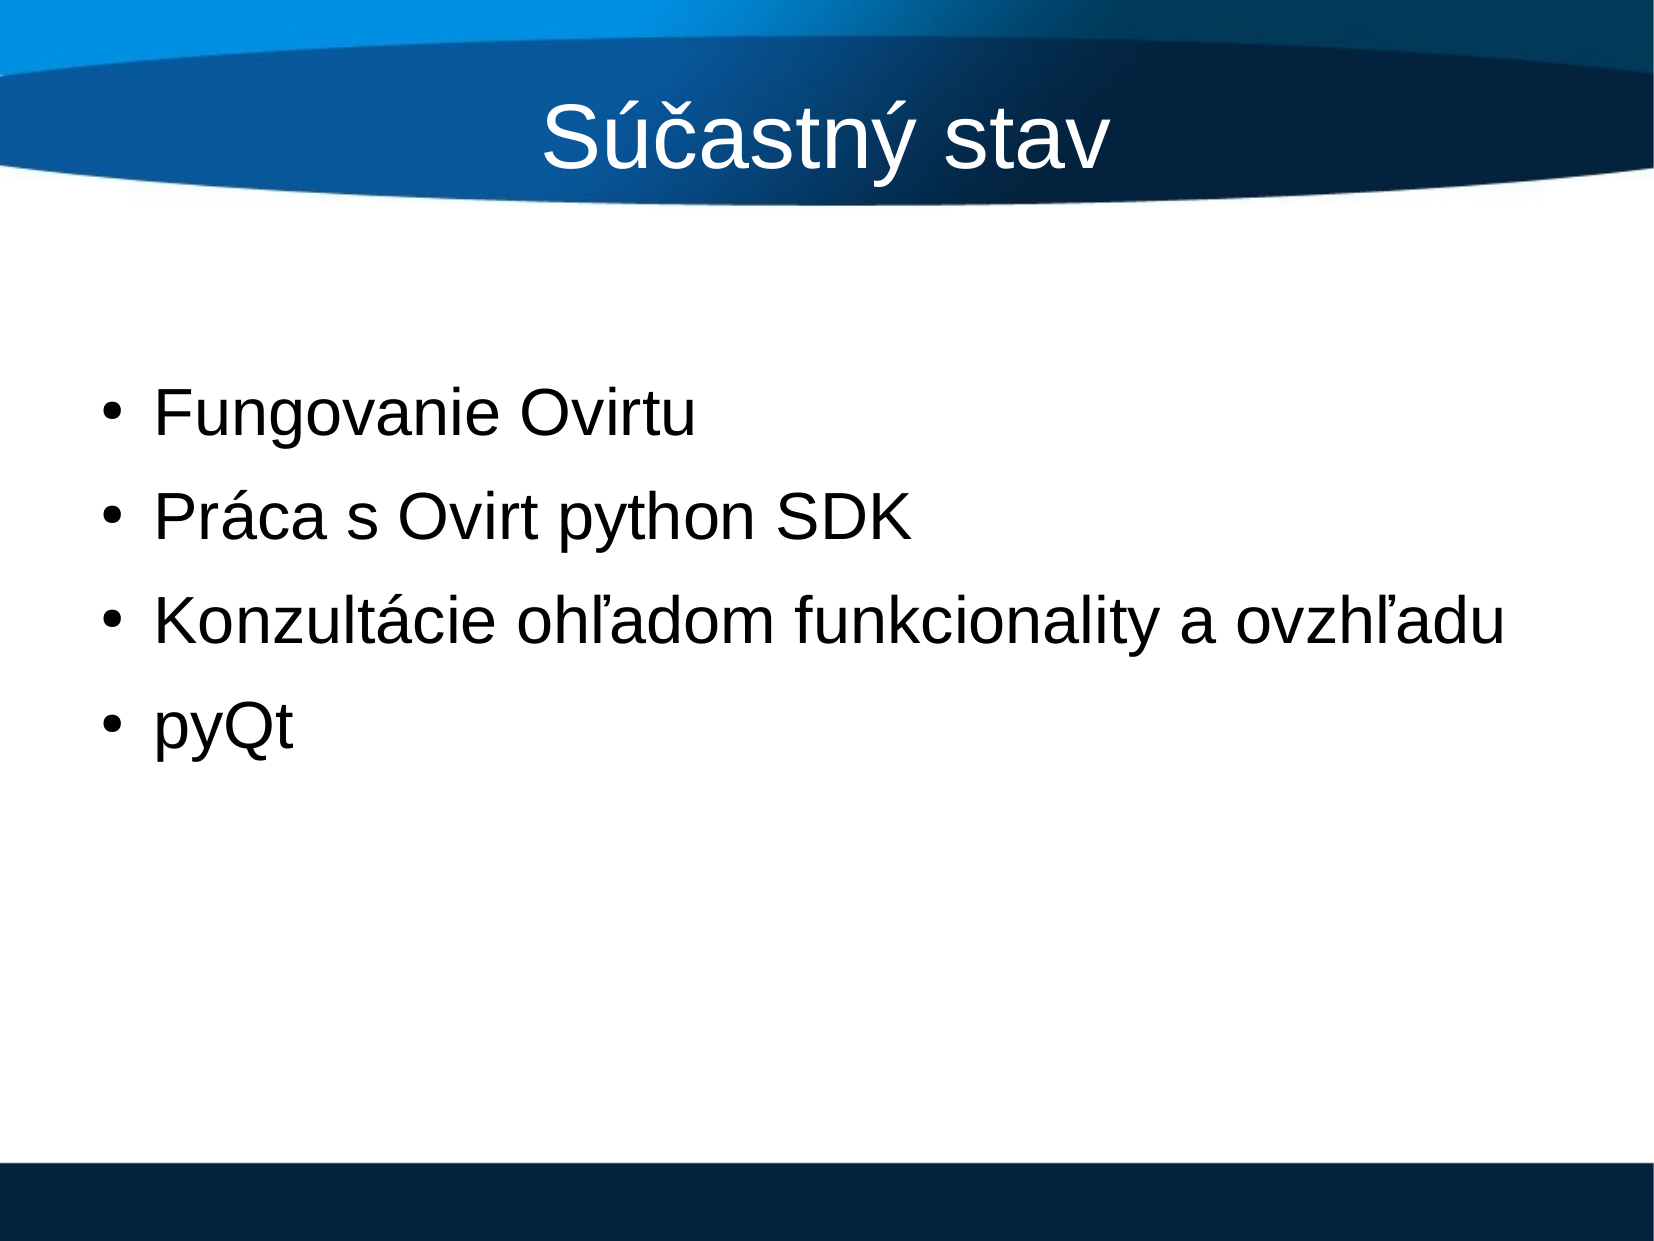

# Súčastný stav
Fungovanie Ovirtu
Práca s Ovirt python SDK
Konzultácie ohľadom funkcionality a ovzhľadu
pyQt